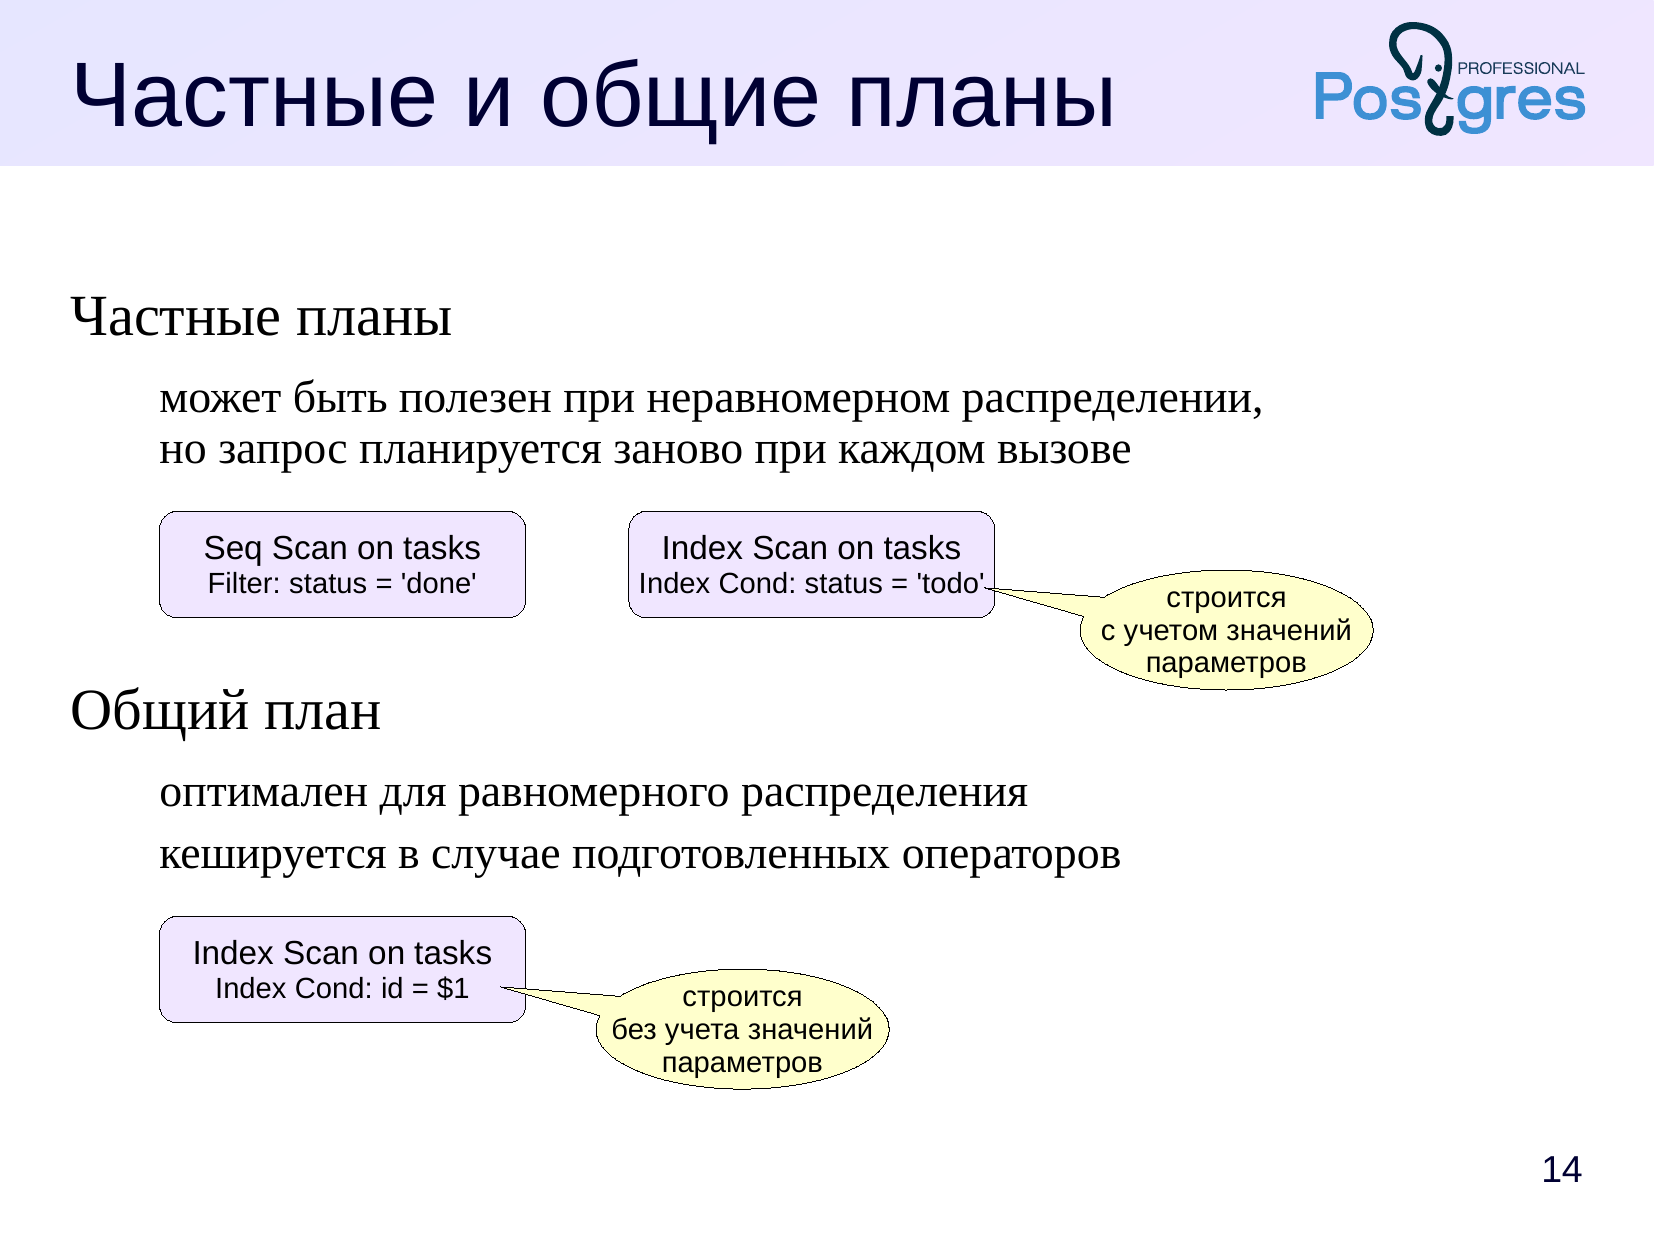

# Частные и общие планы
Частные планы
может быть полезен при неравномерном распределении,
но запрос планируется заново при каждом вызове
Общий план
оптимален для равномерного распределения
кешируется в случае подготовленных операторов
Seq Scan on tasks
Filter: status = 'done'
Index Scan on tasks
Index Cond: status = 'todo'
строится
с учетом значений
параметров
Index Scan on tasks
Index Cond: id = $1
строится
без учета значений
параметров